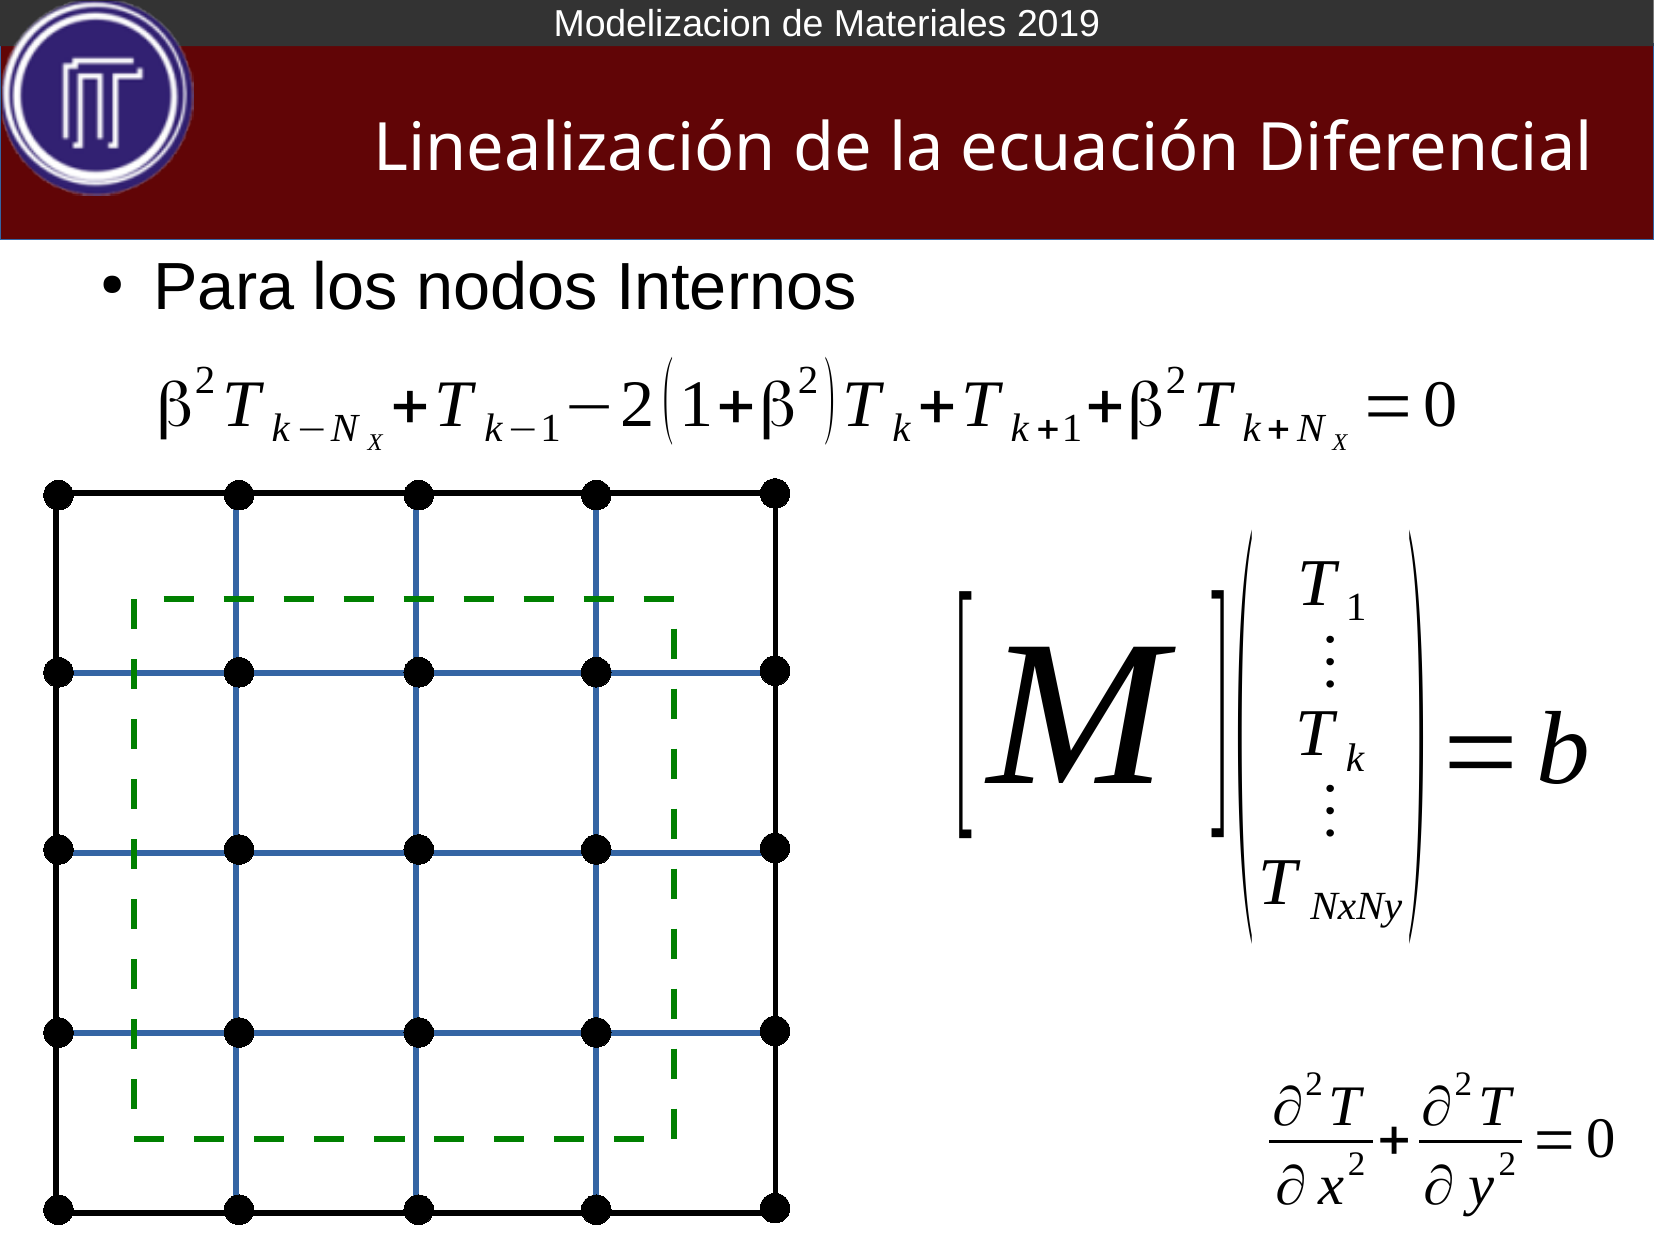

# Linealización de la ecuación Diferencial
Para los nodos Internos